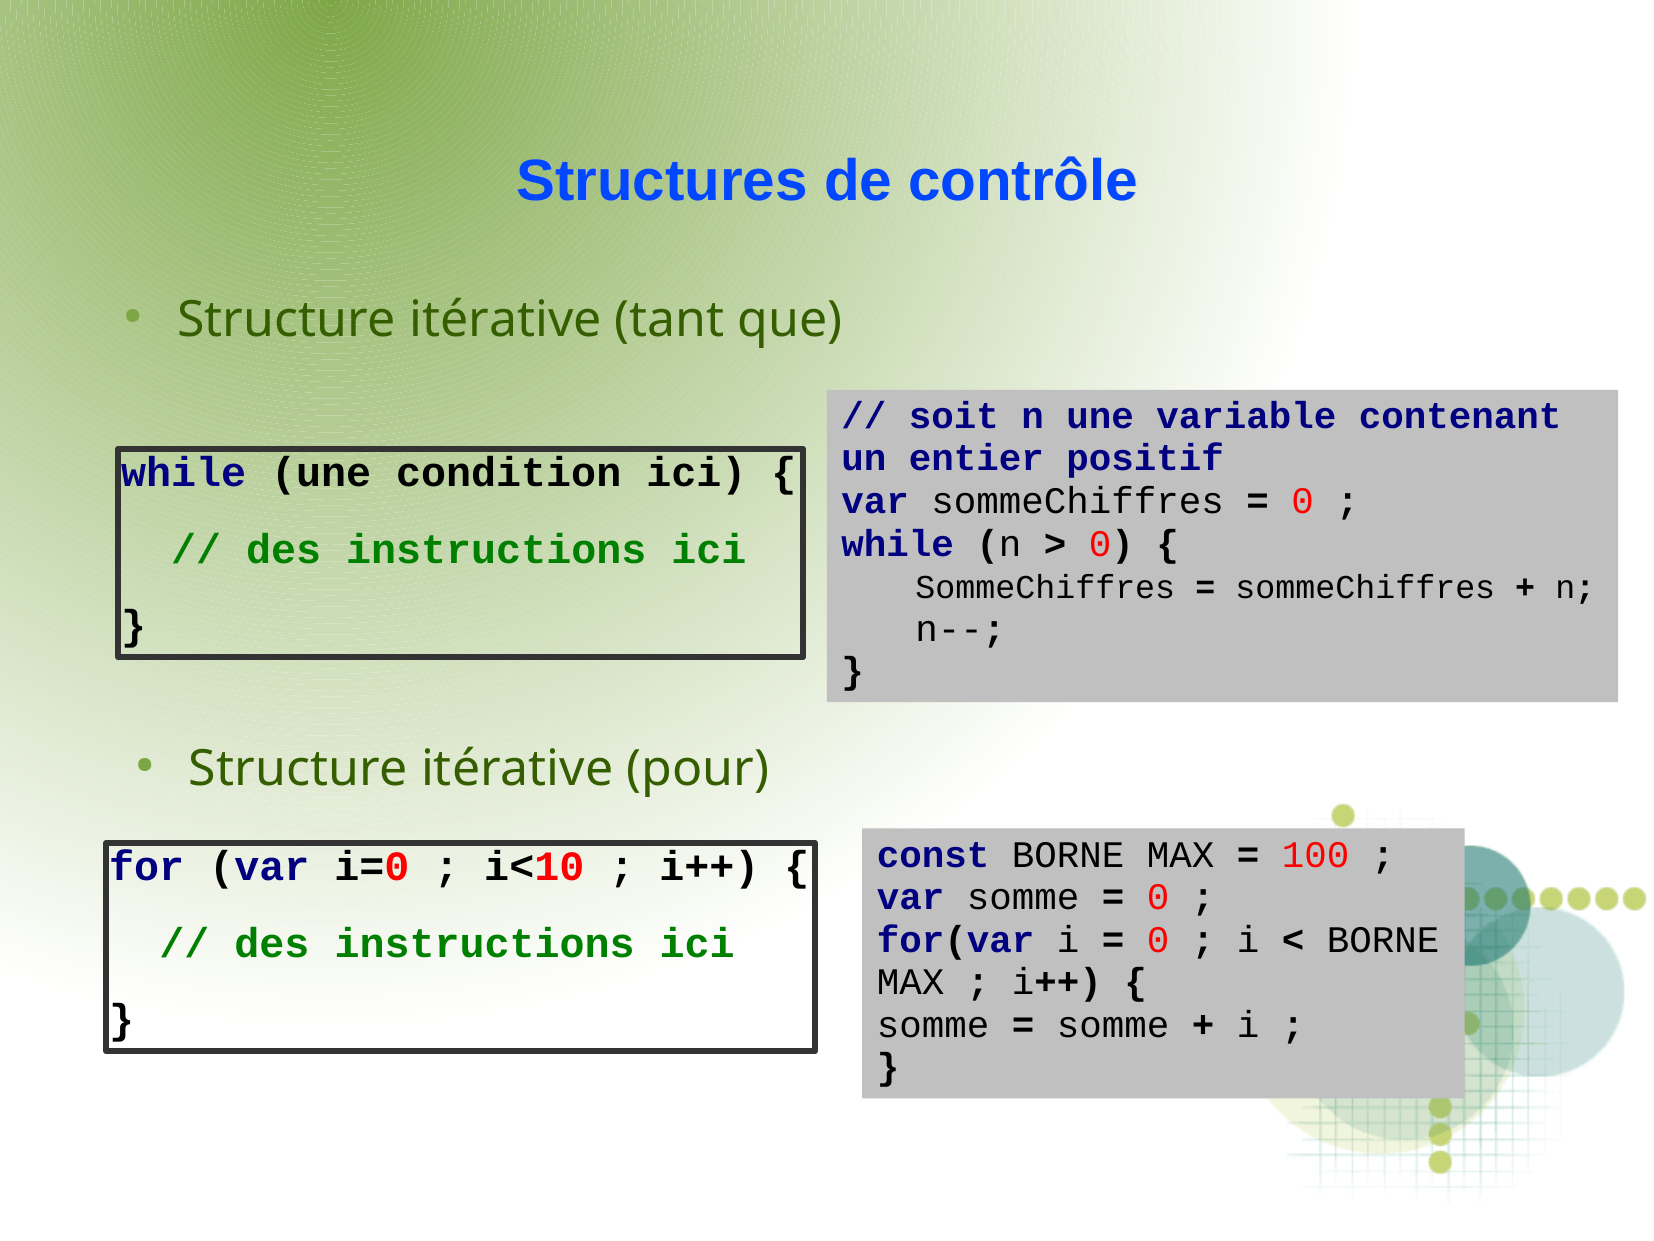

# Structures de contrôle
Structure itérative (tant que)
// soit n une variable contenant un entier positif
var sommeChiffres = 0 ;
while (n > 0) {
	SommeChiffres = sommeChiffres + n;
	n--;
}
while (une condition ici) {
 // des instructions ici
}
Structure itérative (pour)
const BORNE MAX = 100 ;
var somme = 0 ;
for(var i = 0 ; i < BORNE MAX ; i++) {
somme = somme + i ;
}
for (var i=0 ; i<10 ; i++) {
 // des instructions ici
}